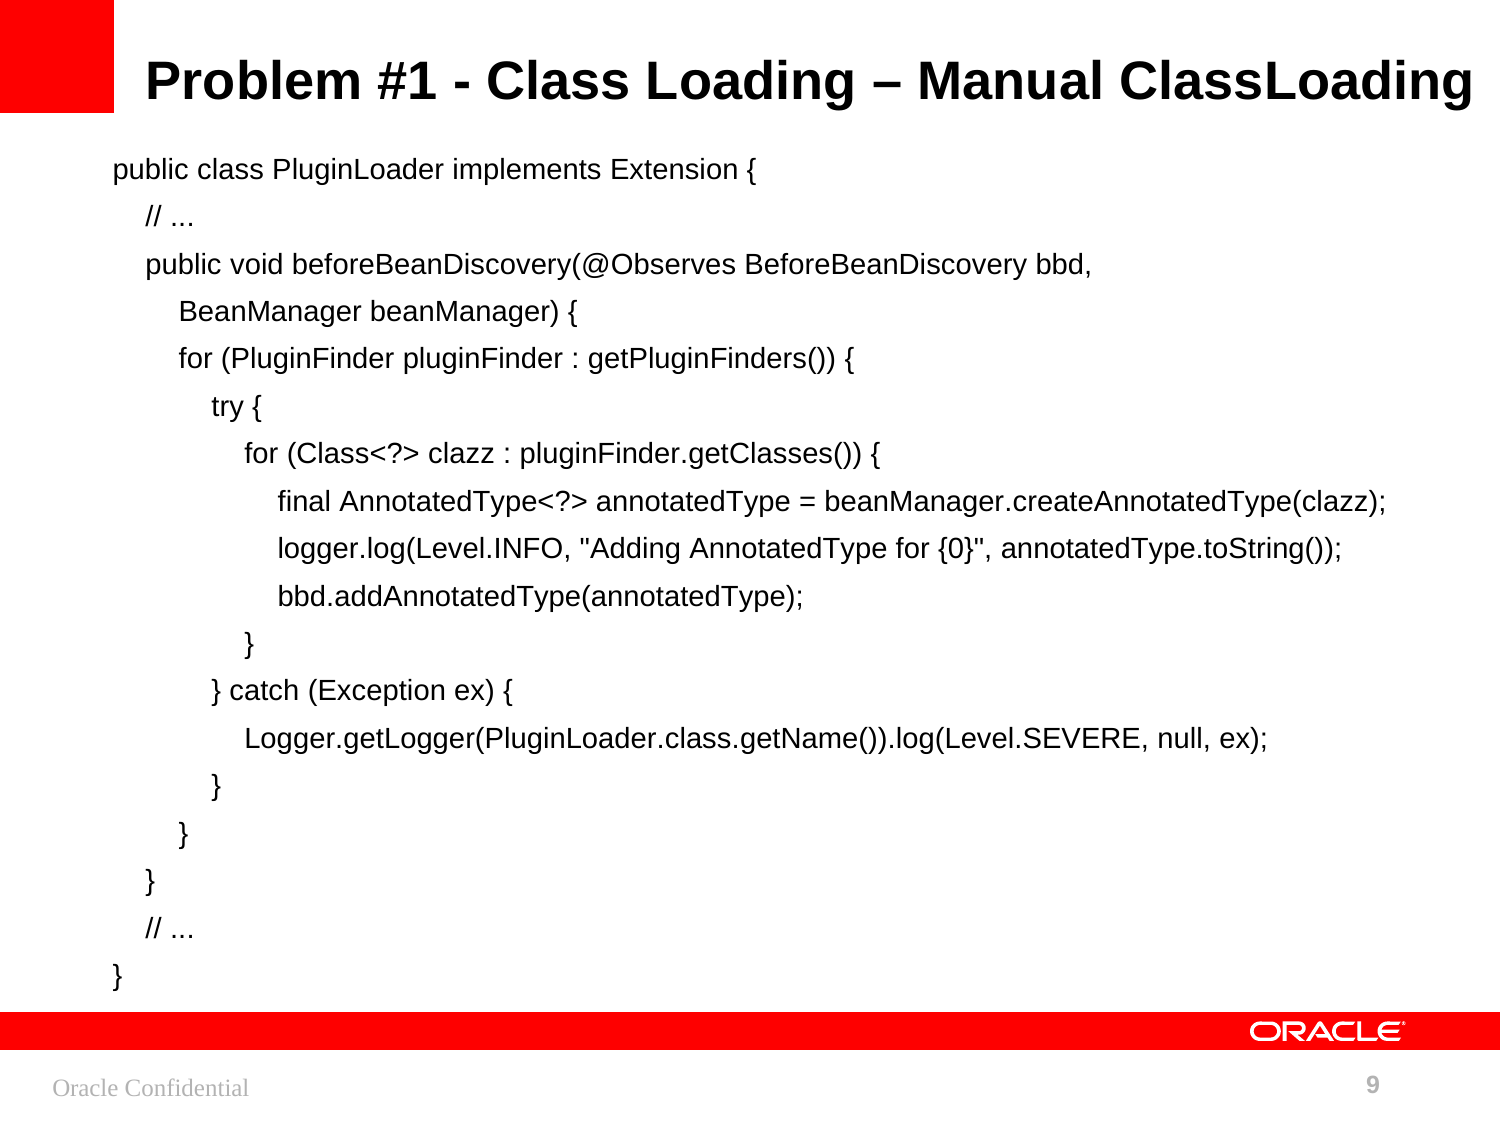

Problem #1 - Class Loading – Manual ClassLoading
# public class PluginLoader implements Extension {
 // ...
 public void beforeBeanDiscovery(@Observes BeforeBeanDiscovery bbd,
 BeanManager beanManager) {
 for (PluginFinder pluginFinder : getPluginFinders()) {
 try {
 for (Class<?> clazz : pluginFinder.getClasses()) {
 final AnnotatedType<?> annotatedType = beanManager.createAnnotatedType(clazz);
 logger.log(Level.INFO, "Adding AnnotatedType for {0}", annotatedType.toString());
 bbd.addAnnotatedType(annotatedType);
 }
 } catch (Exception ex) {
 Logger.getLogger(PluginLoader.class.getName()).log(Level.SEVERE, null, ex);
 }
 }
 }
 // ...
}